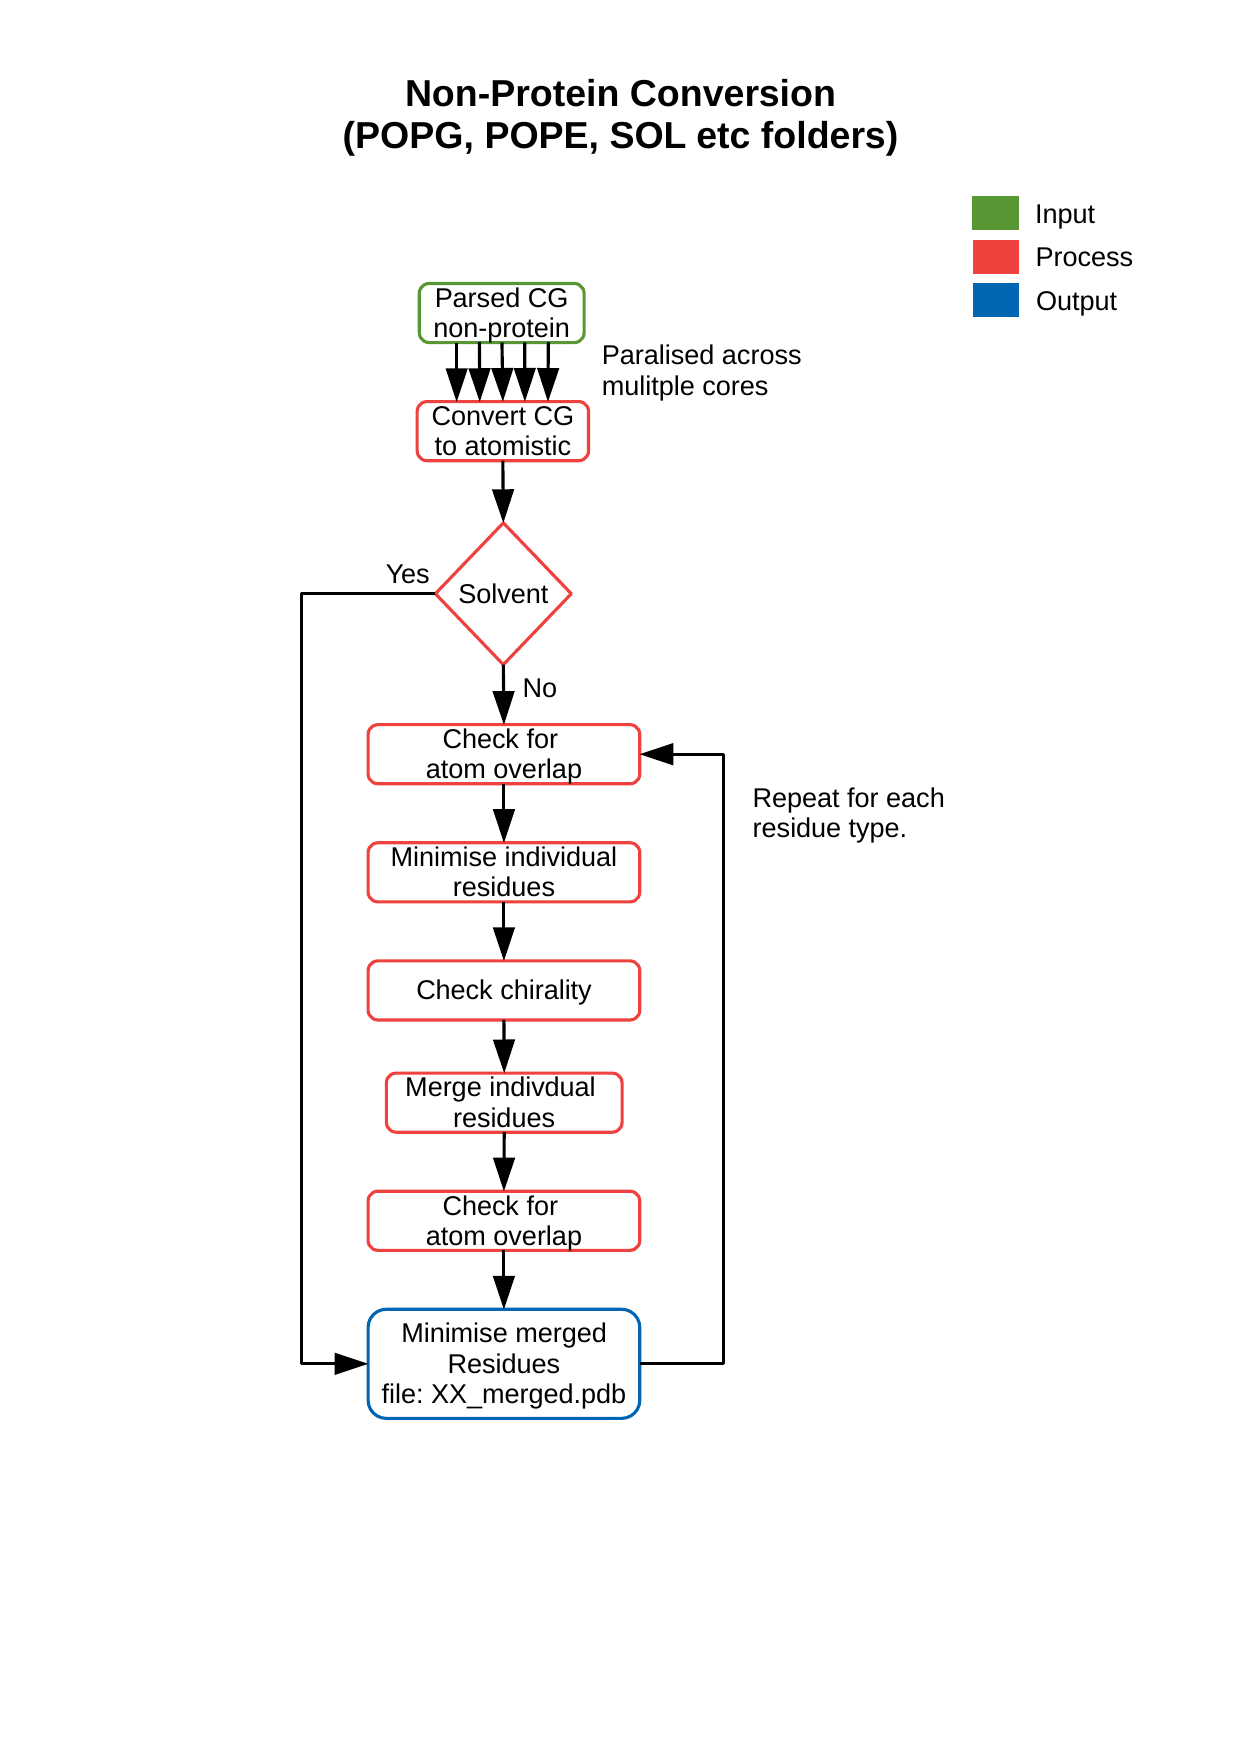

Non-Protein Conversion
(POPG, POPE, SOL etc folders)
Input
Process
Output
Parsed CG
non-protein
Paralised across mulitple cores
Convert CG
to atomistic
Solvent
Yes
No
Check for
atom overlap
Repeat for each
residue type.
Minimise individual
residues
Check chirality
Merge indivdual
residues
Check for
atom overlap
Minimise merged
Residues
file: XX_merged.pdb